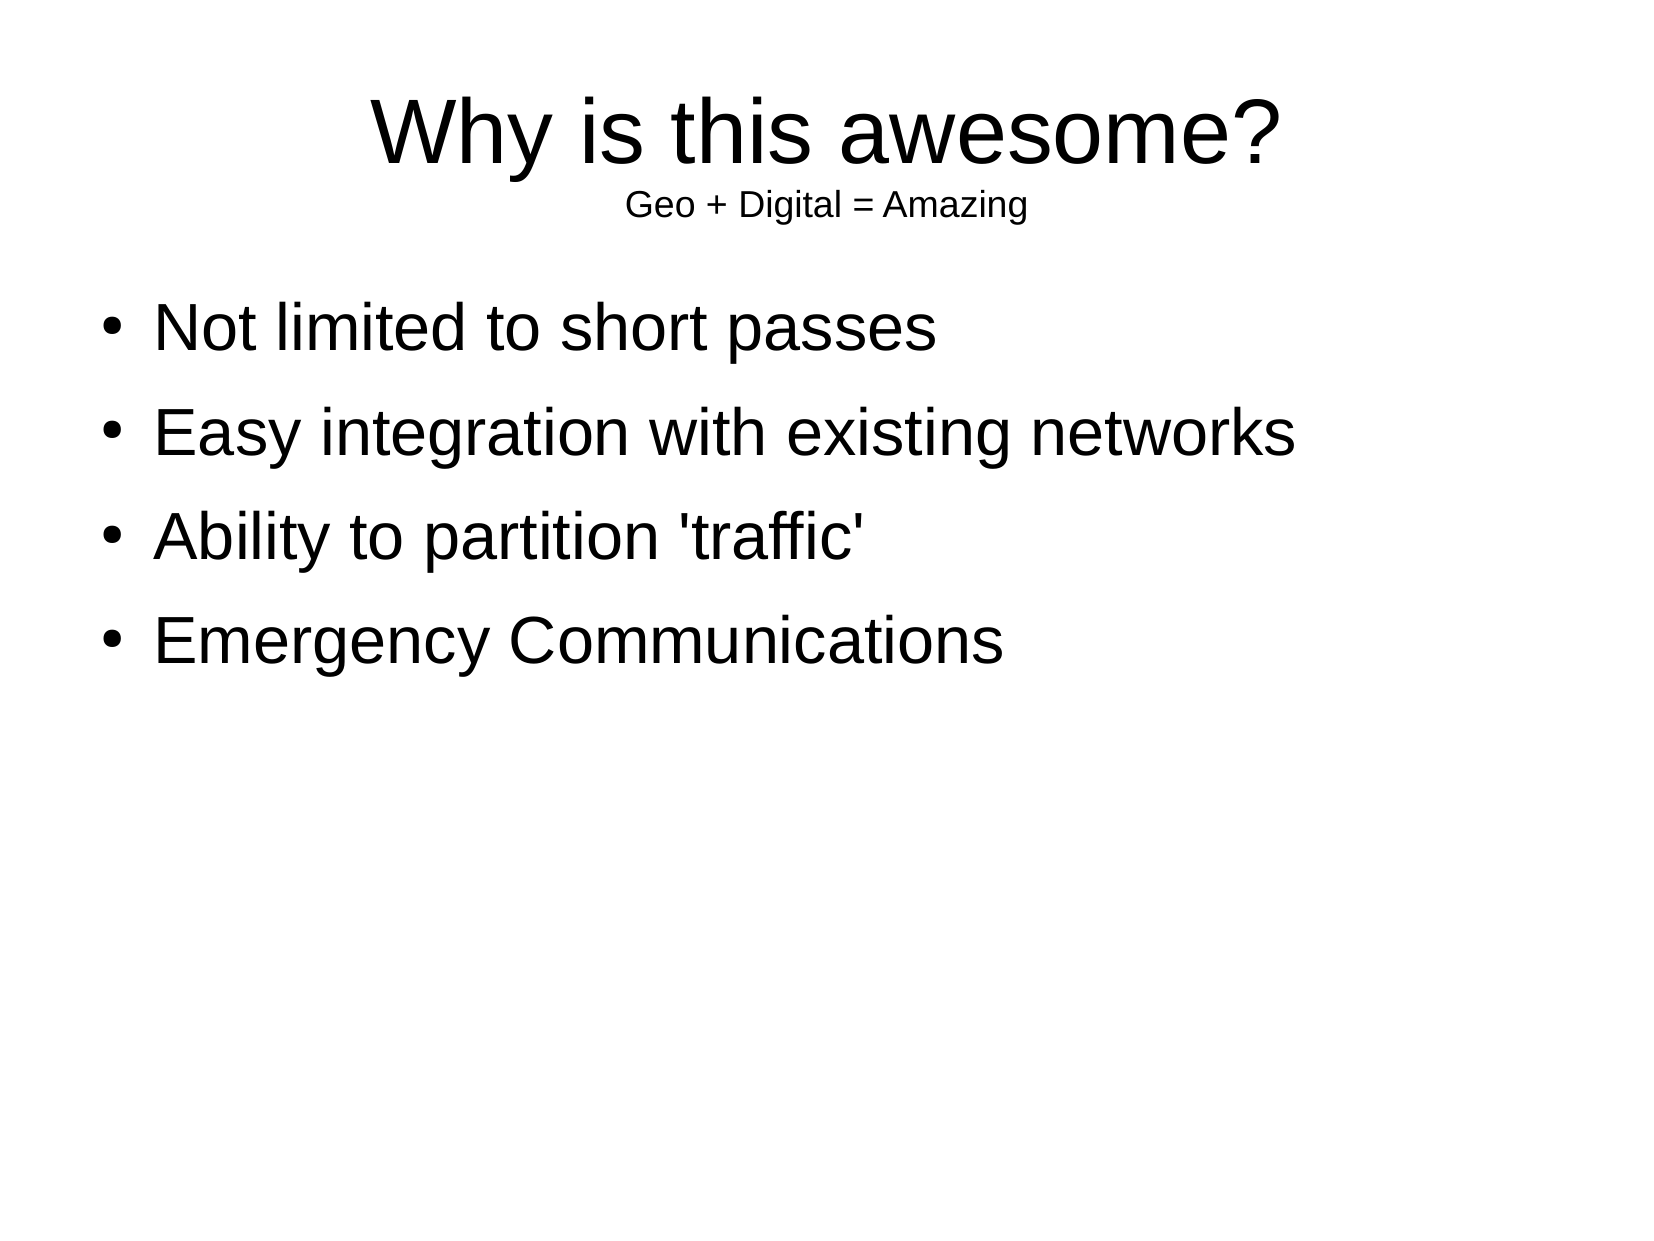

# Why is this awesome? Geo + Digital = Amazing
Not limited to short passes
Easy integration with existing networks
Ability to partition 'traffic'
Emergency Communications